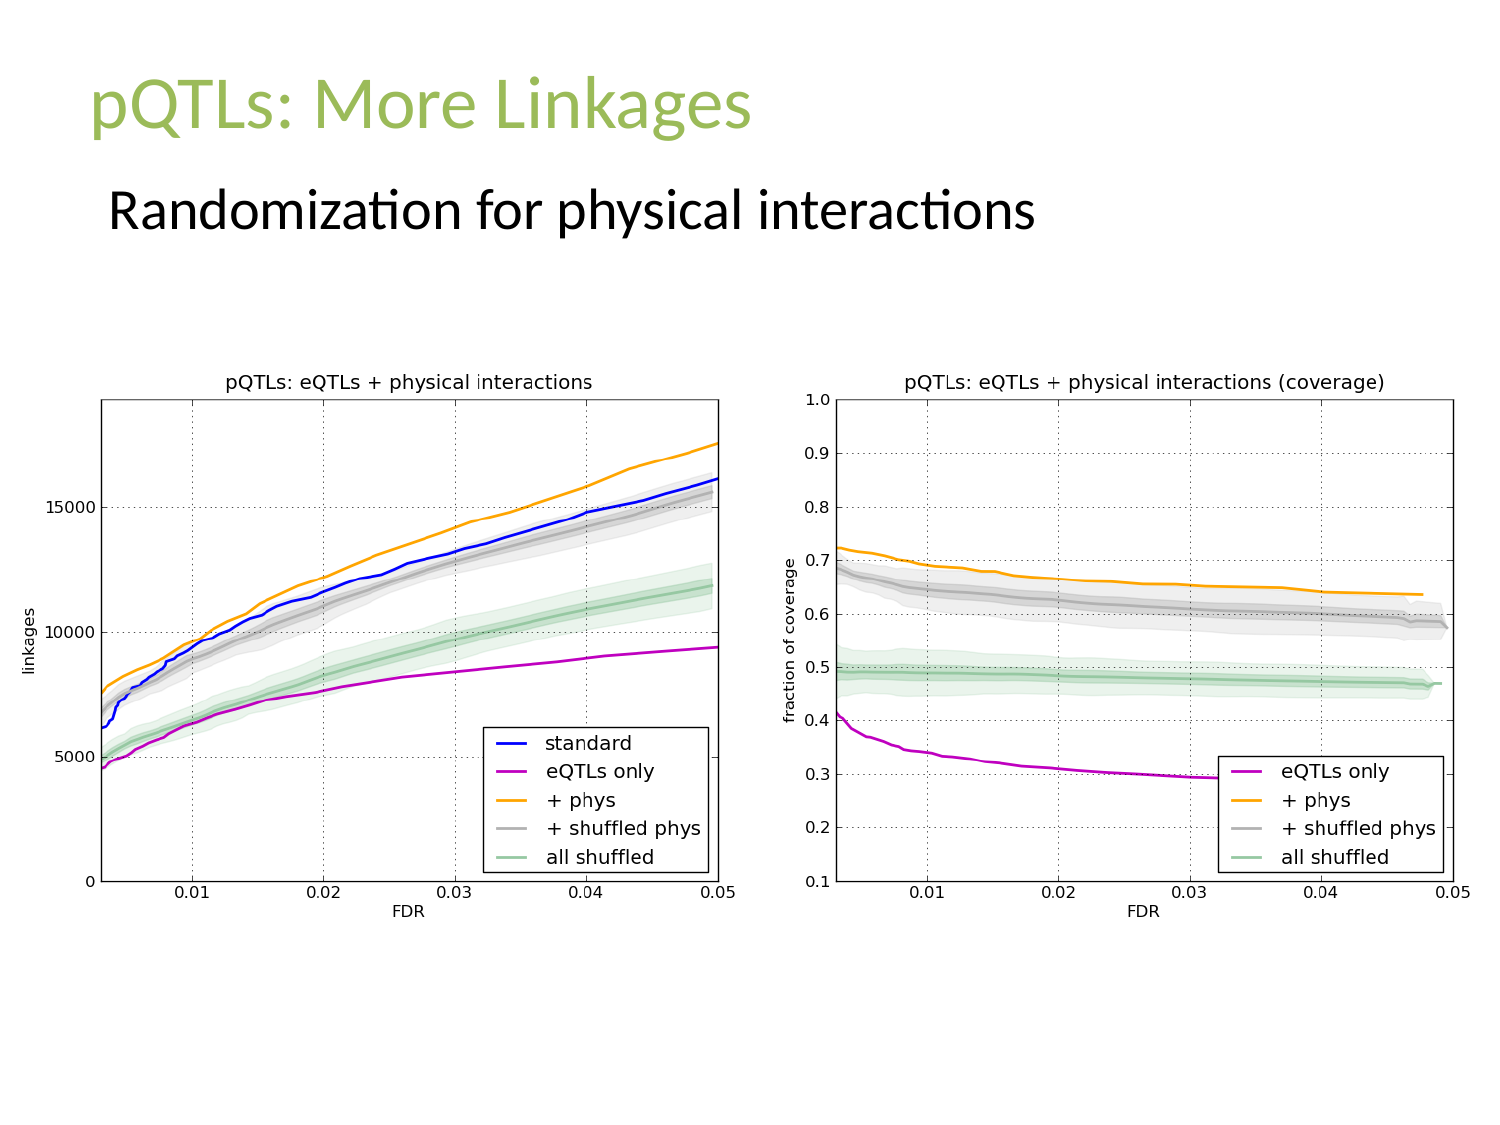

pQTLs: More Linkages
Randomization for physical interactions